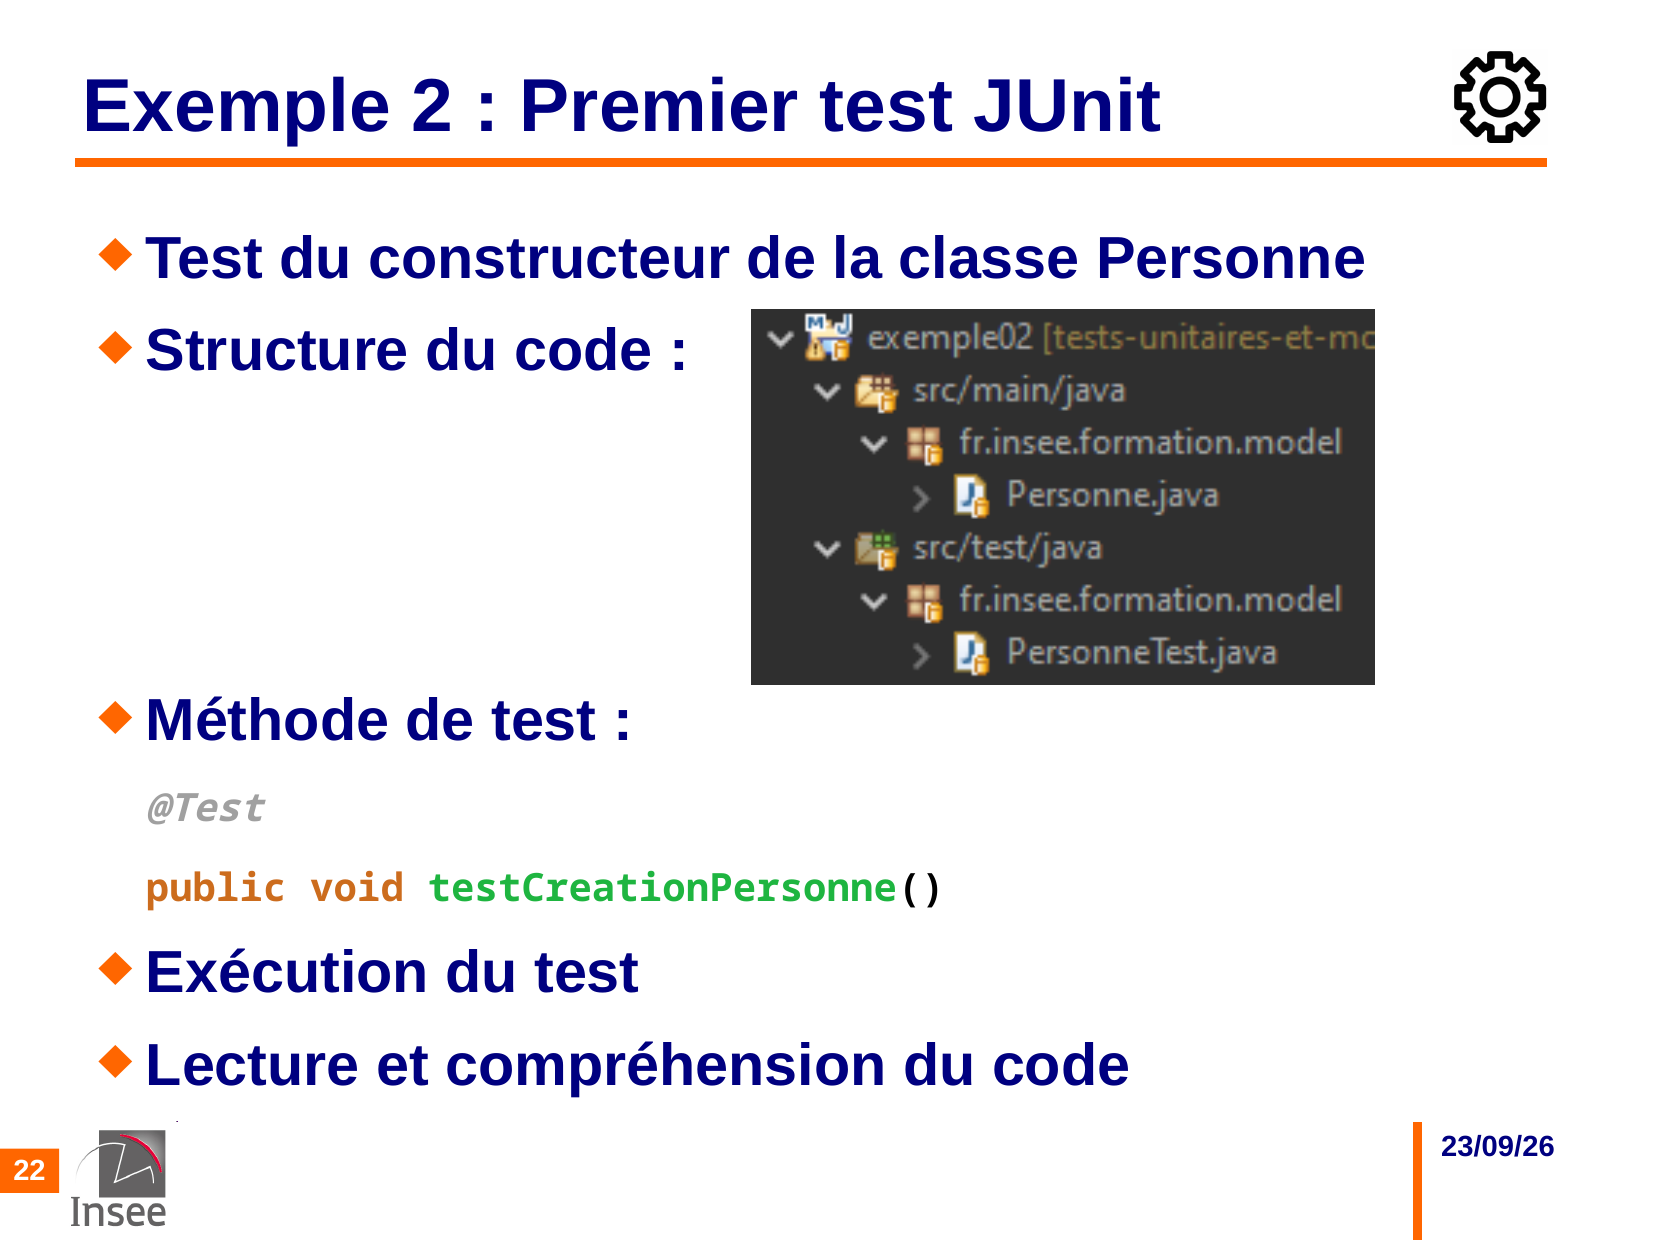

# Exemple 2 : Premier test JUnit
Test du constructeur de la classe Personne
Structure du code :
Méthode de test :
@Test
public void testCreationPersonne()
Exécution du test
Lecture et compréhension du code
22